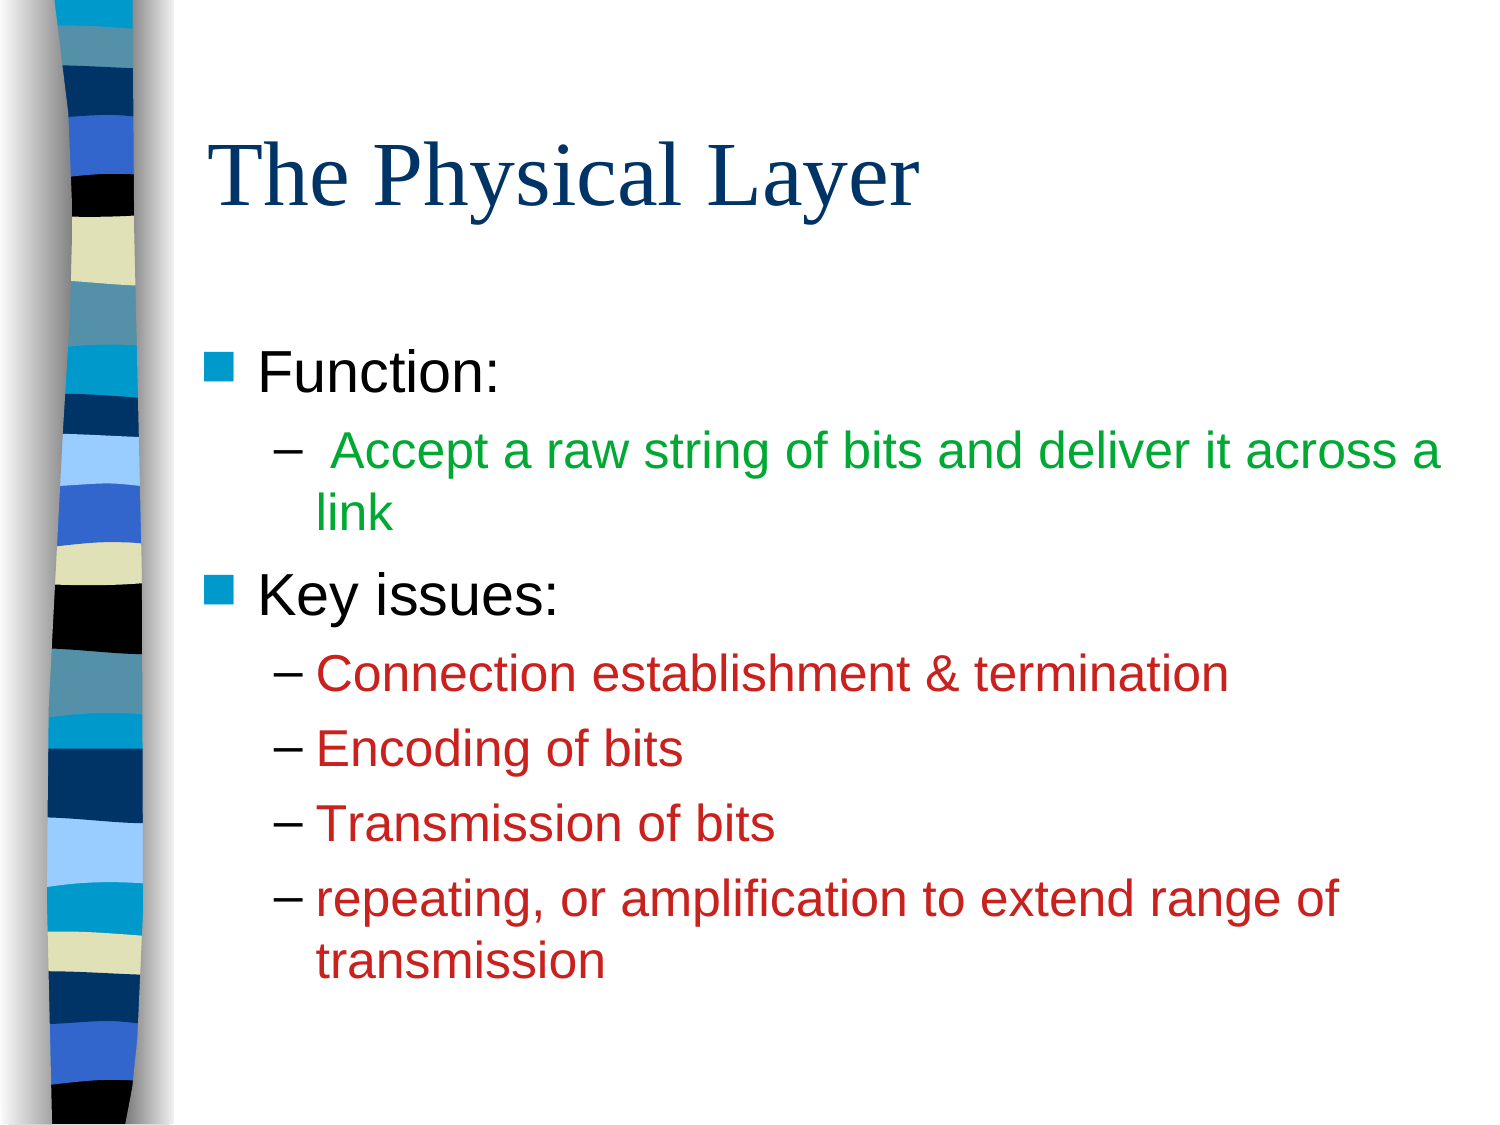

# The Physical Layer
Function:
 Accept a raw string of bits and deliver it across a link
Key issues:
Connection establishment & termination
Encoding of bits
Transmission of bits
repeating, or amplification to extend range of transmission